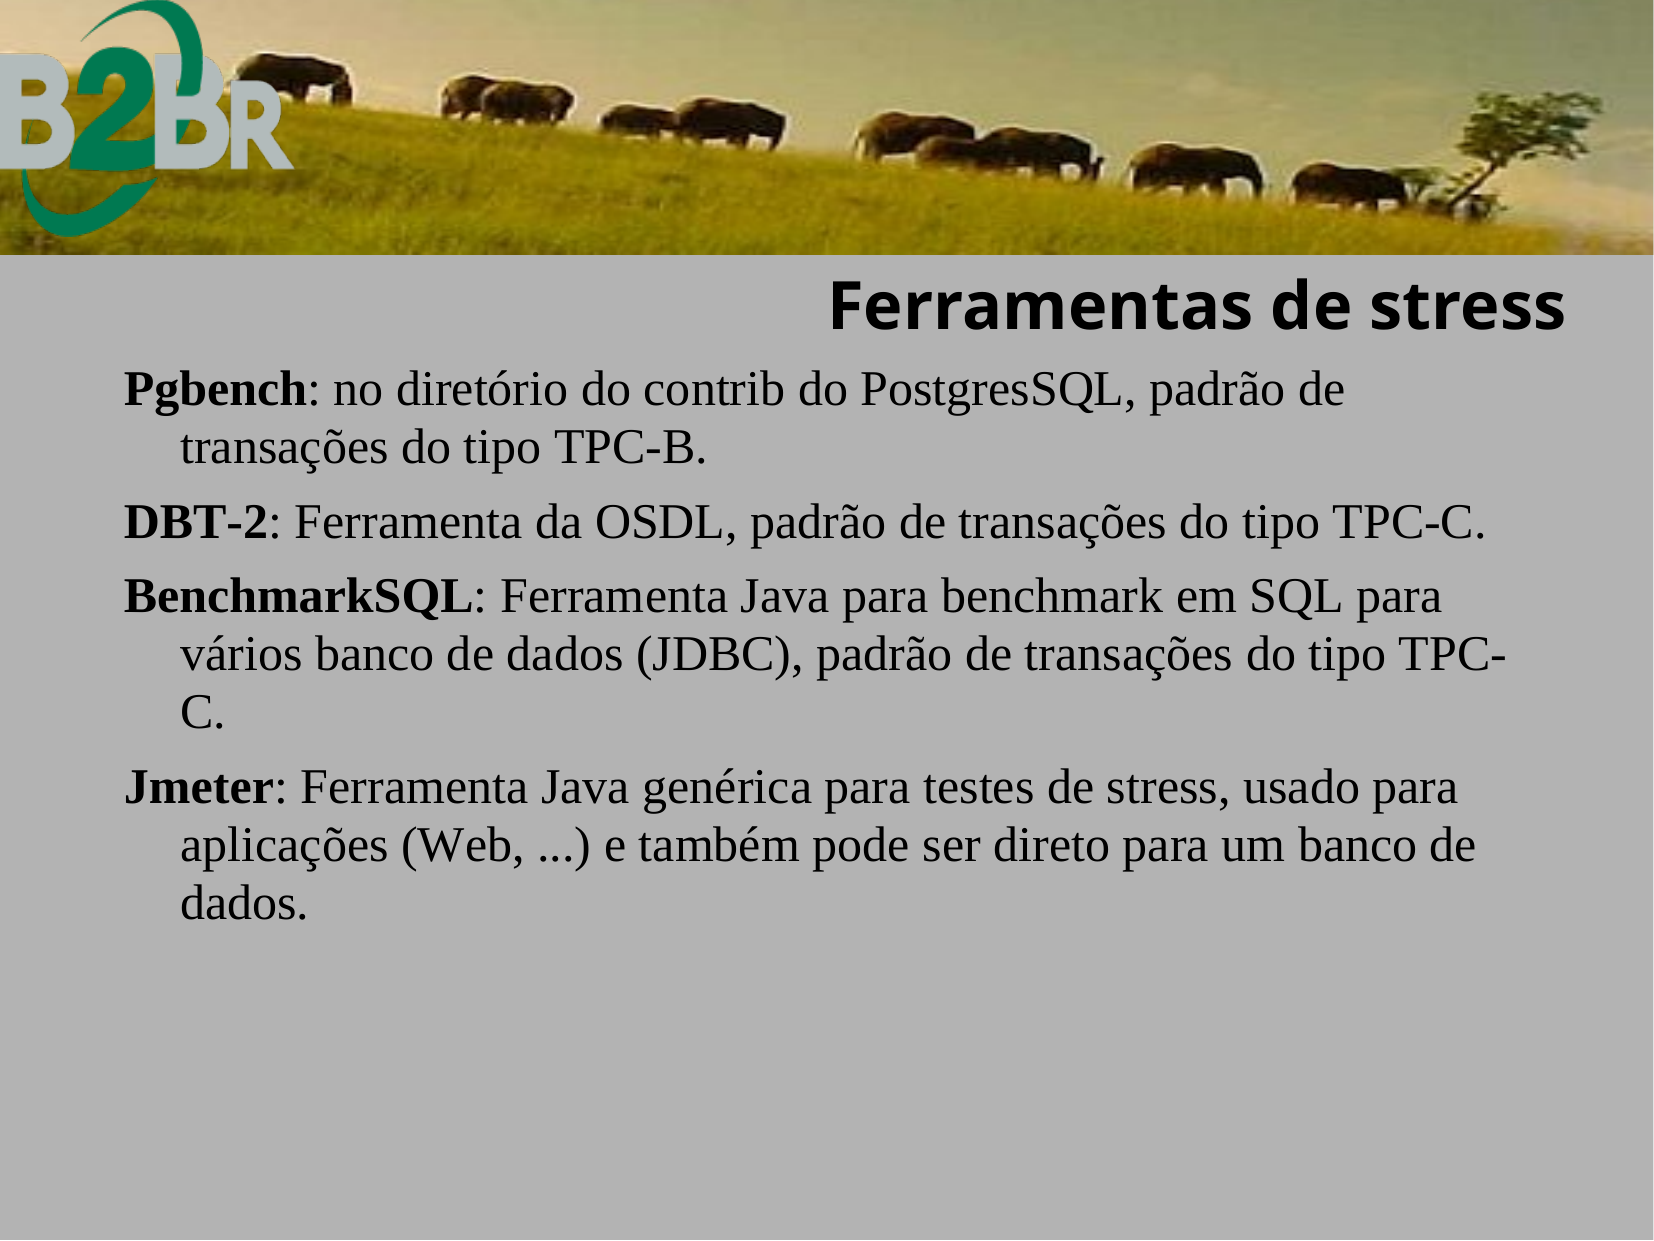

Ferramentas de stress
# Pgbench: no diretório do contrib do PostgresSQL, padrão de transações do tipo TPC-B.
DBT-2: Ferramenta da OSDL, padrão de transações do tipo TPC-C.
BenchmarkSQL: Ferramenta Java para benchmark em SQL para vários banco de dados (JDBC), padrão de transações do tipo TPC-C.
Jmeter: Ferramenta Java genérica para testes de stress, usado para aplicações (Web, ...) e também pode ser direto para um banco de dados.